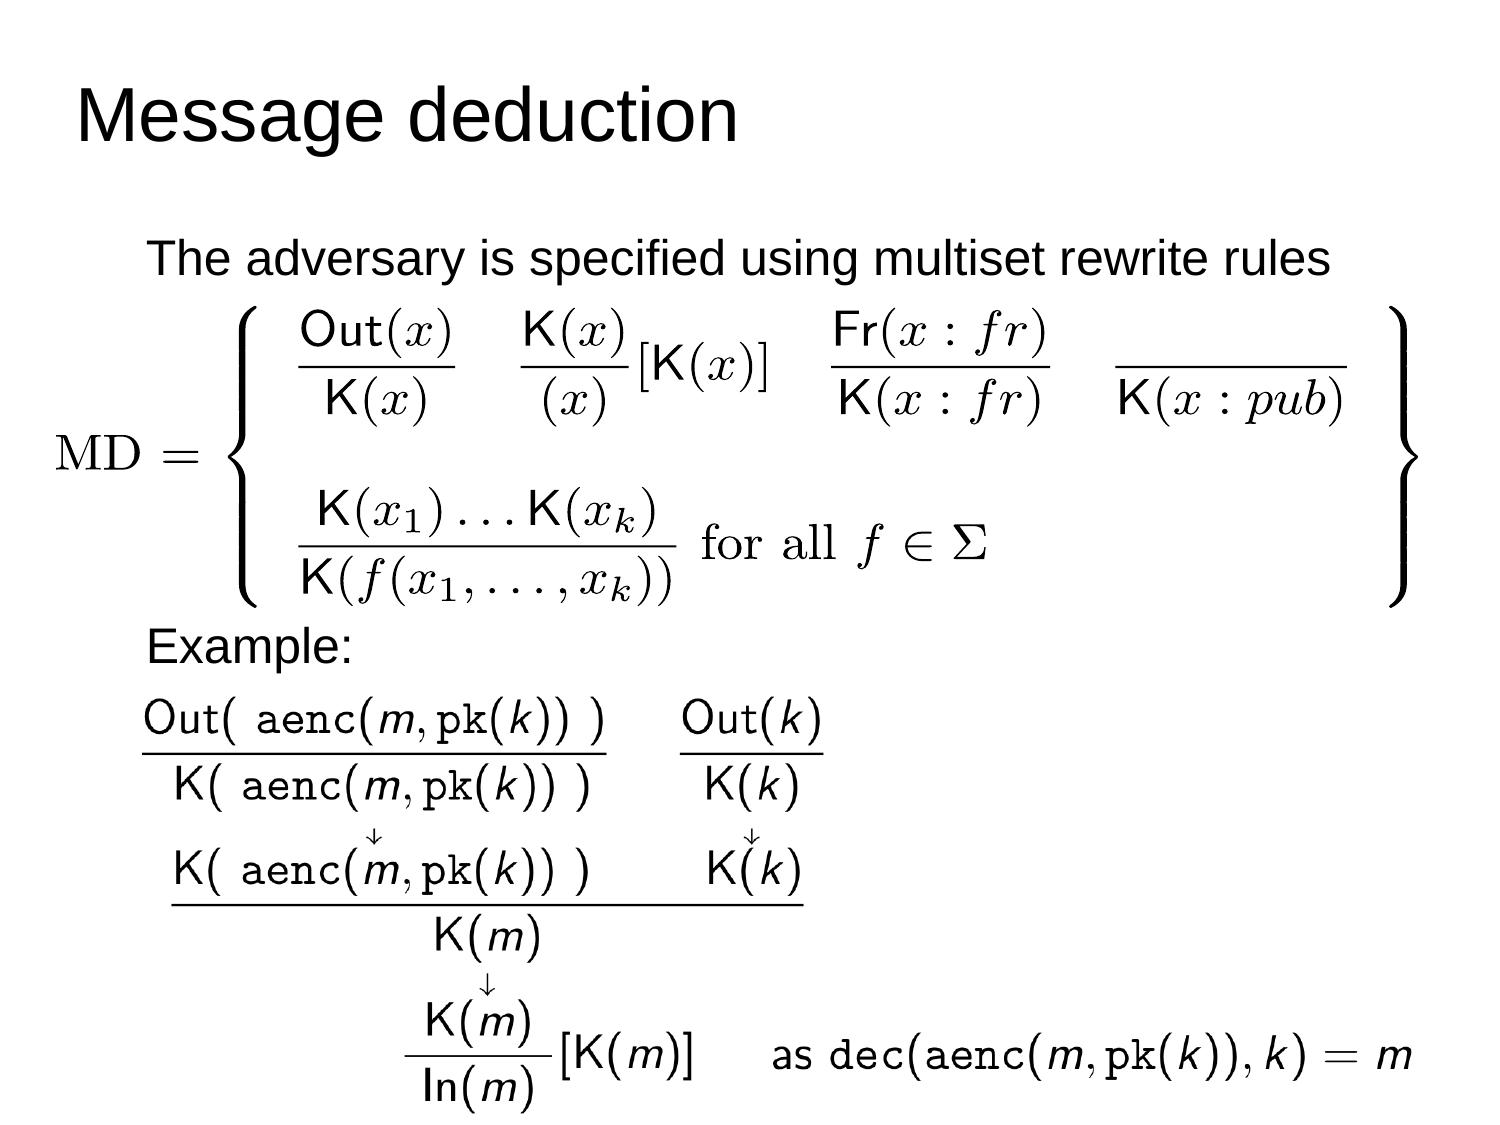

# Message deduction
The adversary is specified using multiset rewrite rules
Example:
28